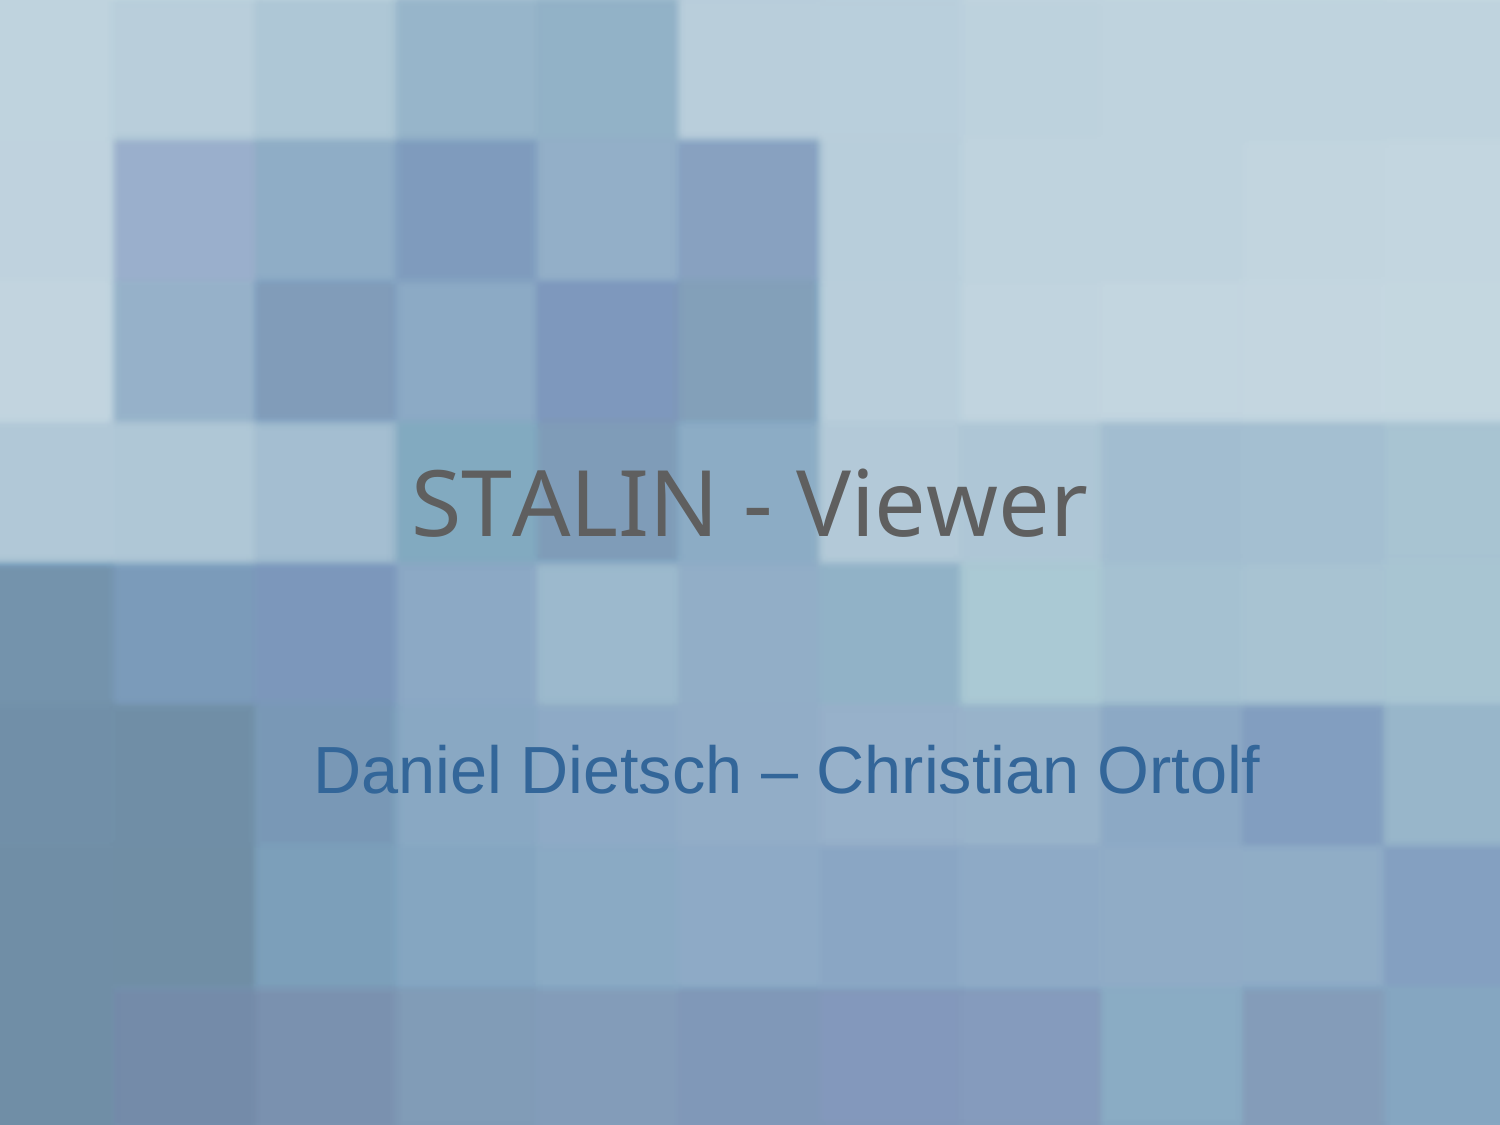

# STALIN - Viewer
Daniel Dietsch – Christian Ortolf